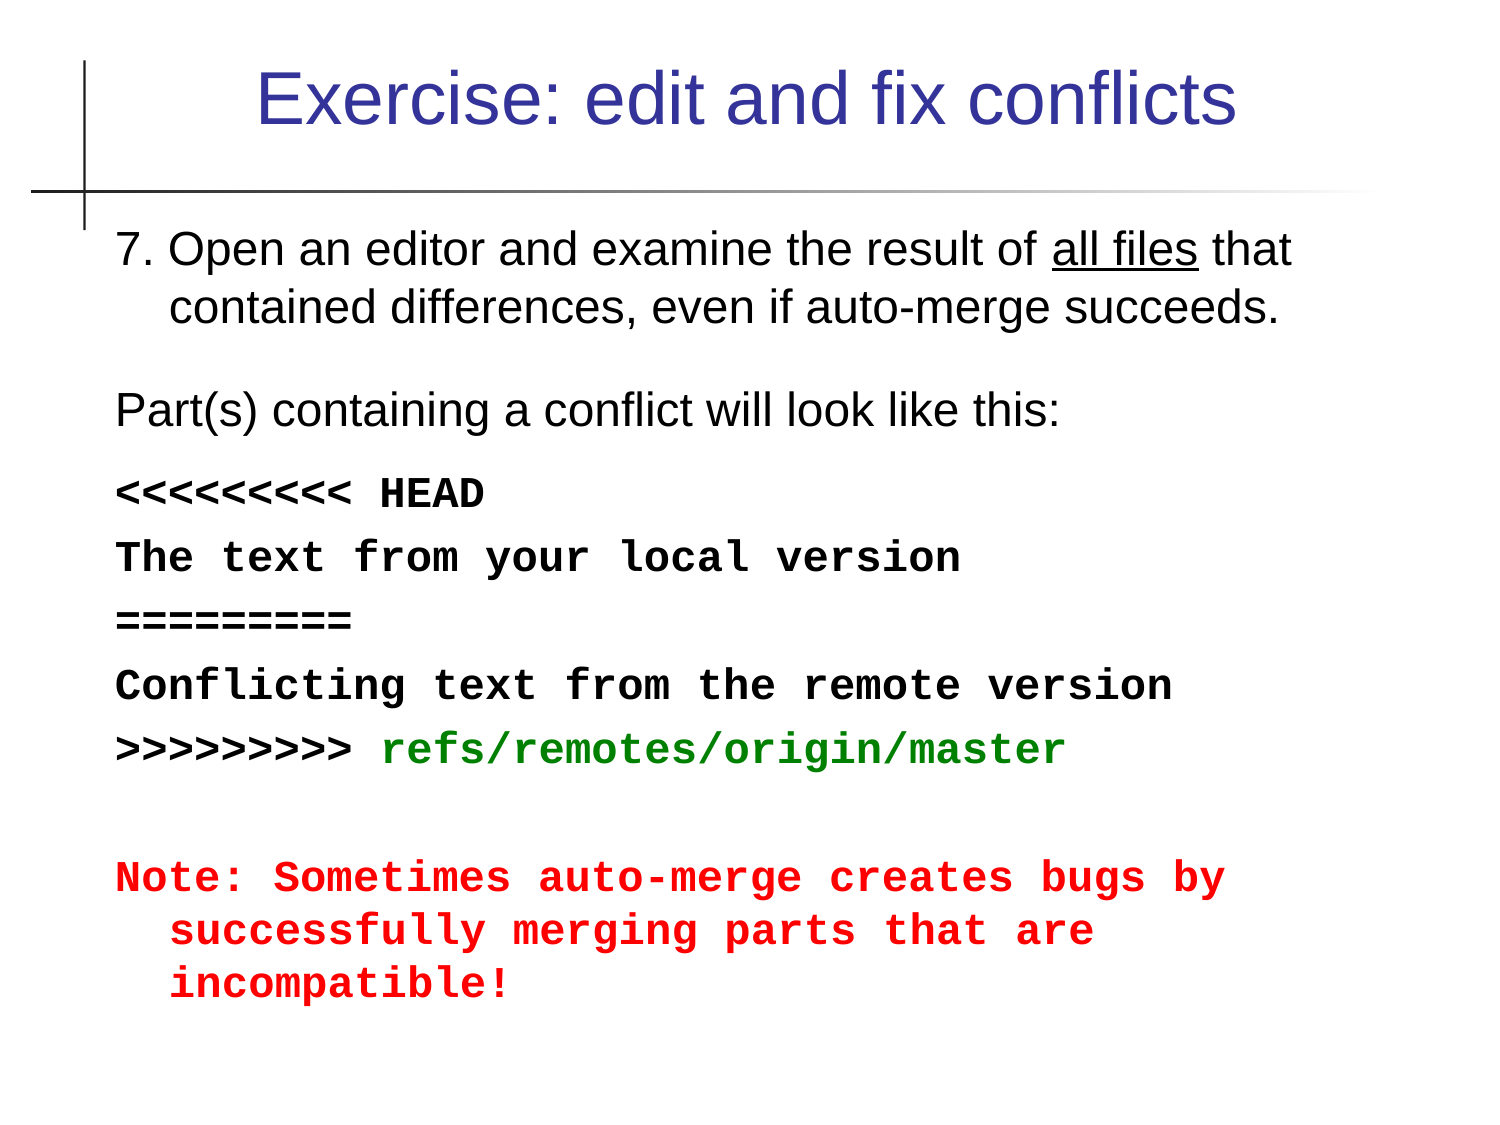

# Exercise: edit and fix conflicts
7. Open an editor and examine the result of all files that contained differences, even if auto-merge succeeds.
Part(s) containing a conflict will look like this:
<<<<<<<<< HEAD
The text from your local version
=========
Conflicting text from the remote version
>>>>>>>>> refs/remotes/origin/master
Note: Sometimes auto-merge creates bugs by successfully merging parts that are incompatible!